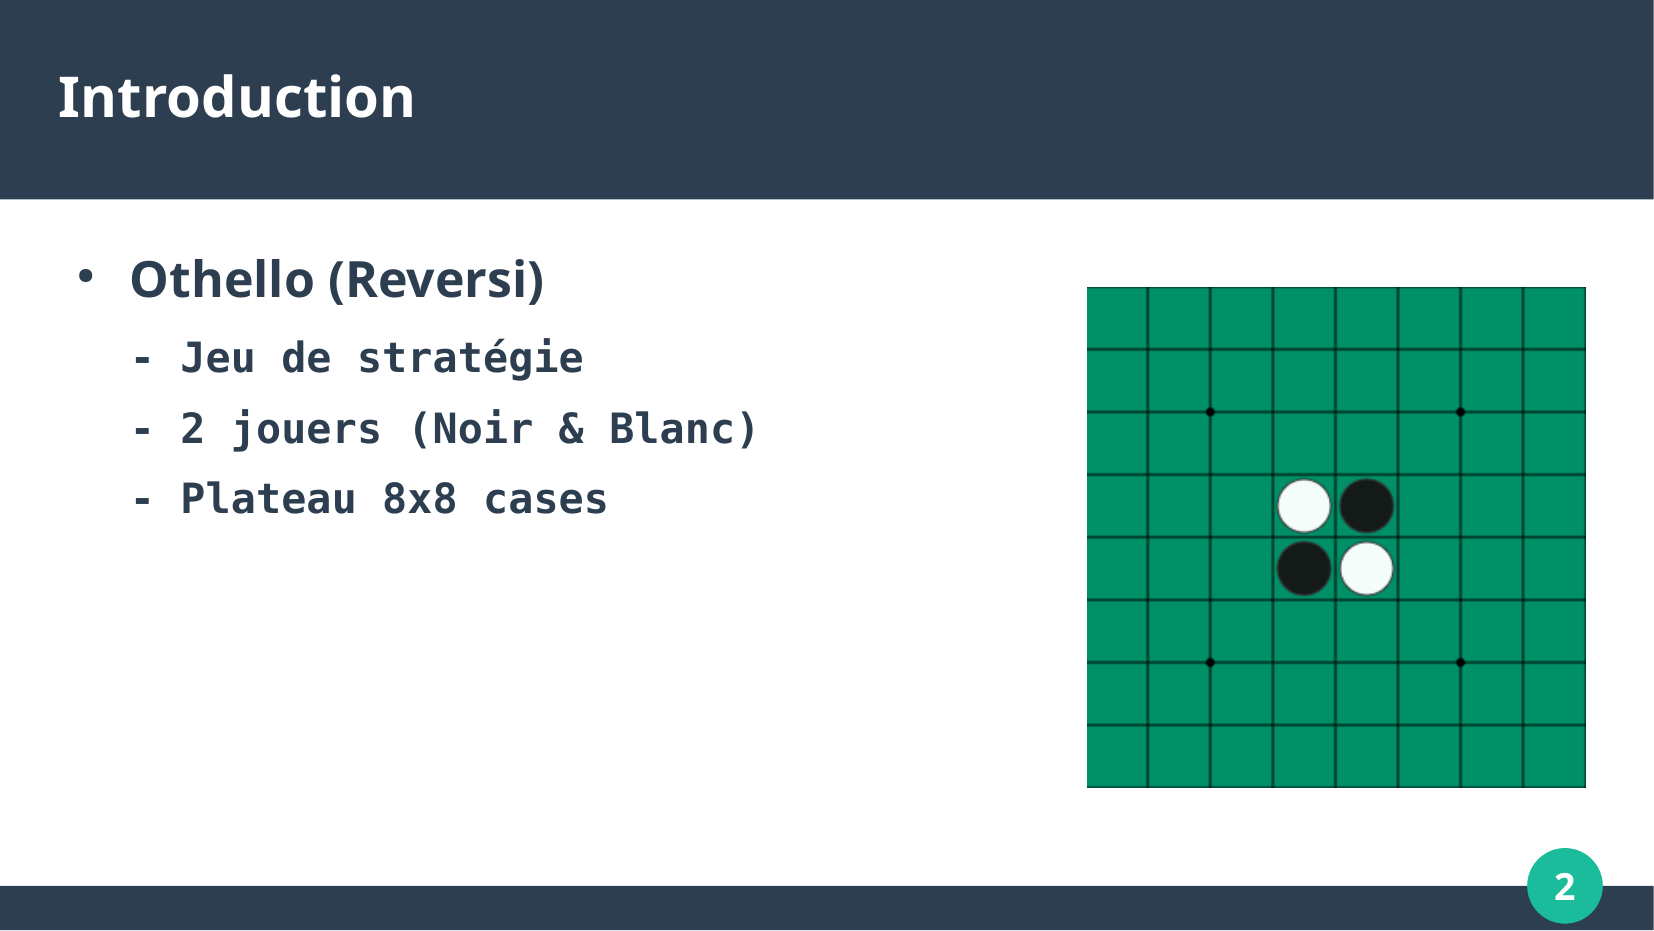

# Introduction
Othello (Reversi)
- Jeu de stratégie
- 2 jouers (Noir & Blanc)
- Plateau 8x8 cases